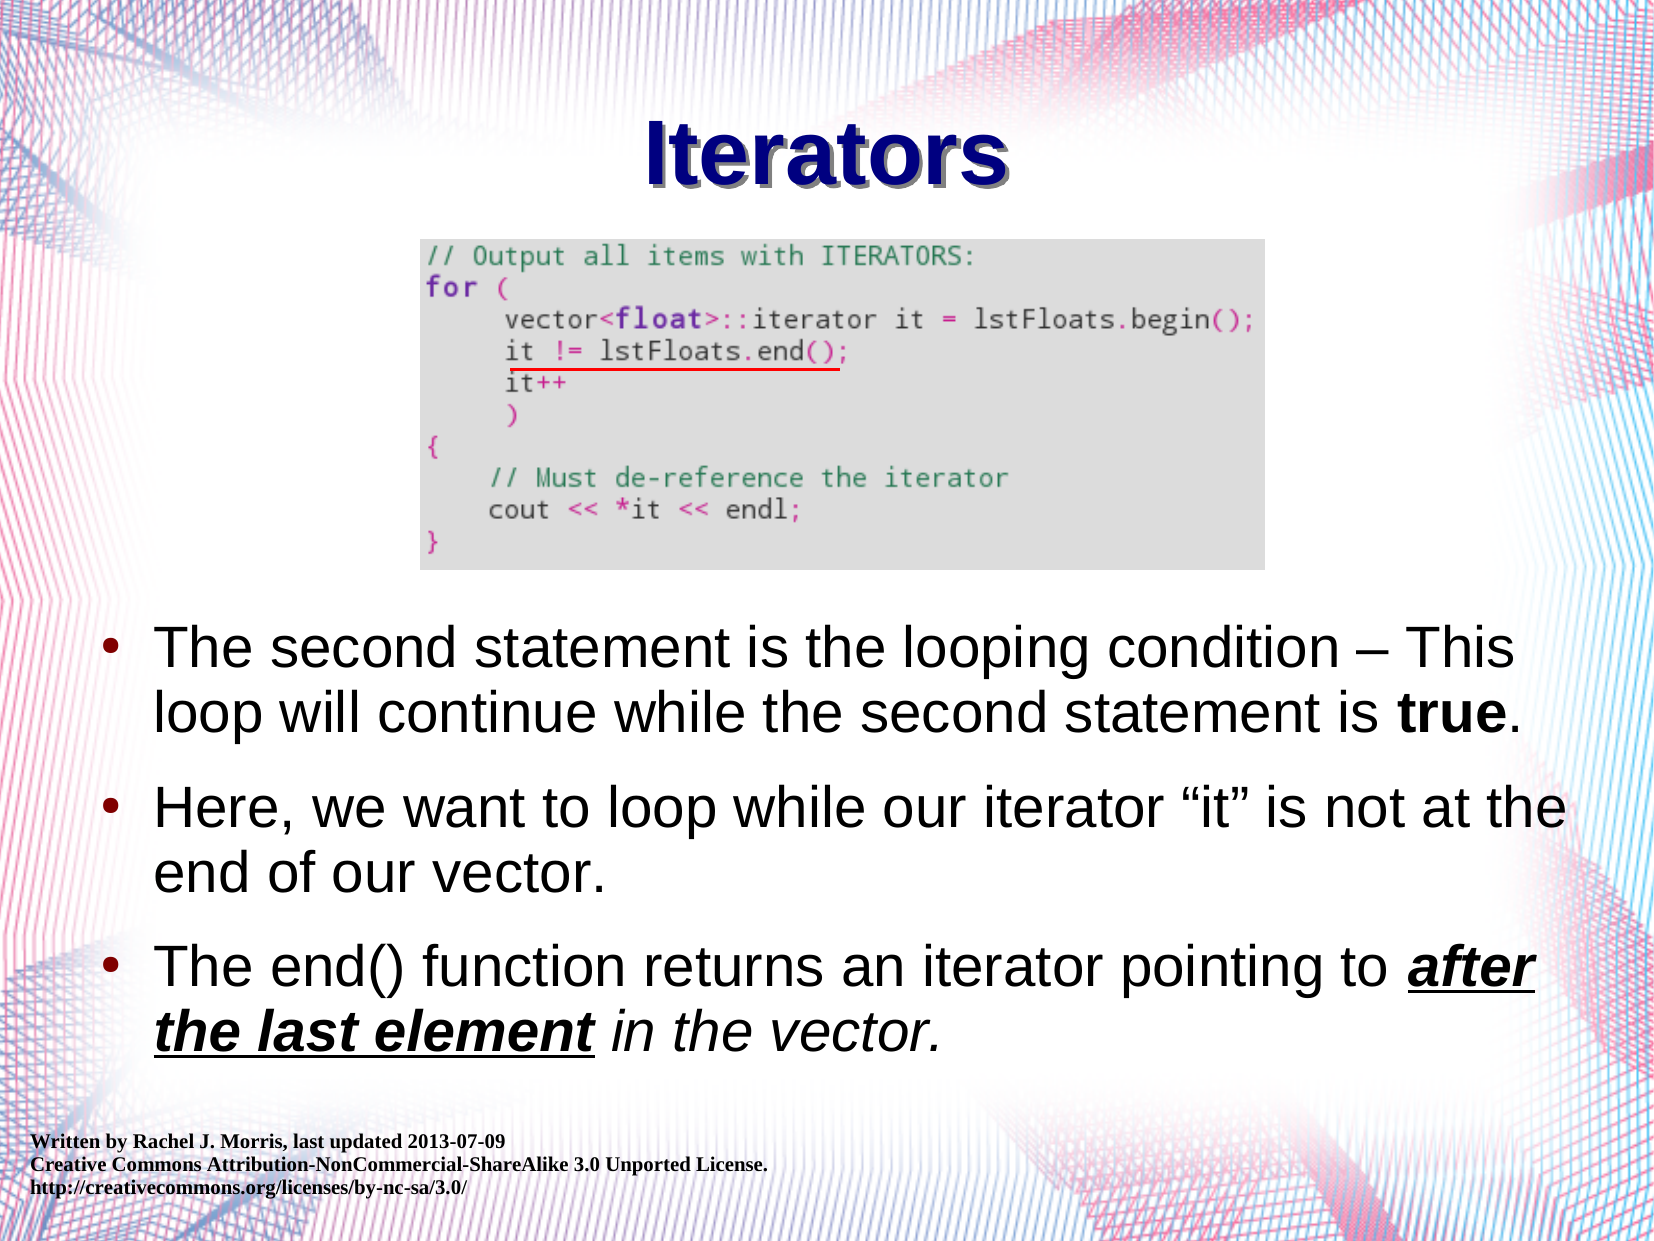

# Iterators
The second statement is the looping condition – This loop will continue while the second statement is true.
Here, we want to loop while our iterator “it” is not at the end of our vector.
The end() function returns an iterator pointing to after the last element in the vector.